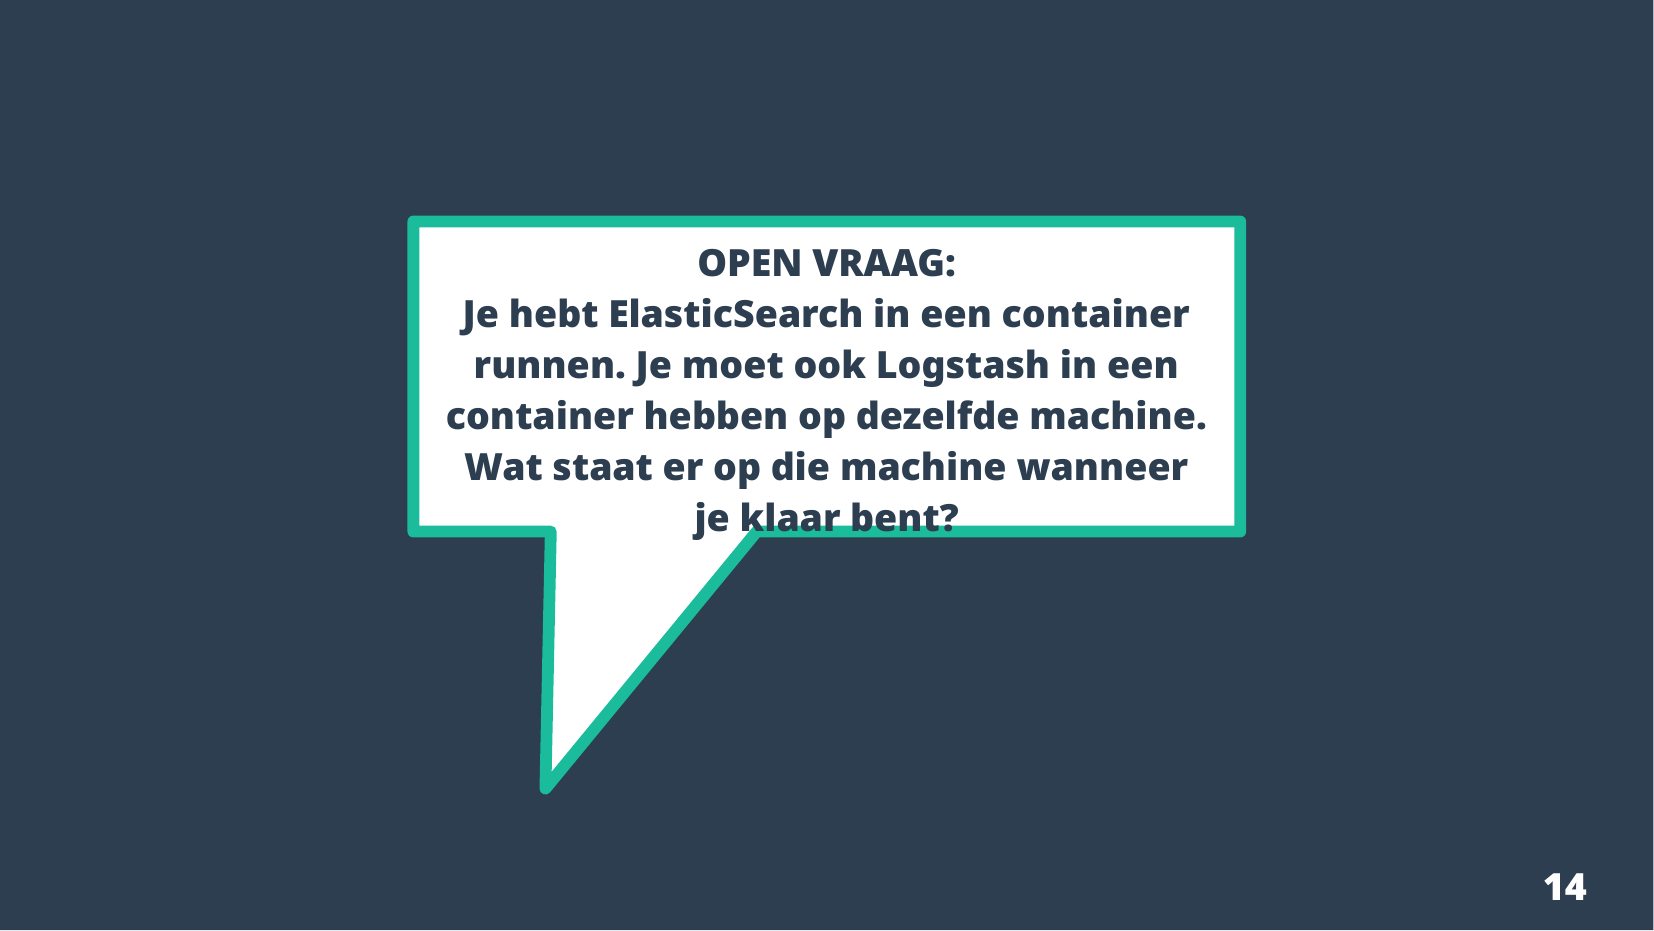

# OPEN VRAAG: Je hebt ElasticSearch in een container runnen. Je moet ook Logstash in een container hebben op dezelfde machine. Wat staat er op die machine wanneer je klaar bent?
14